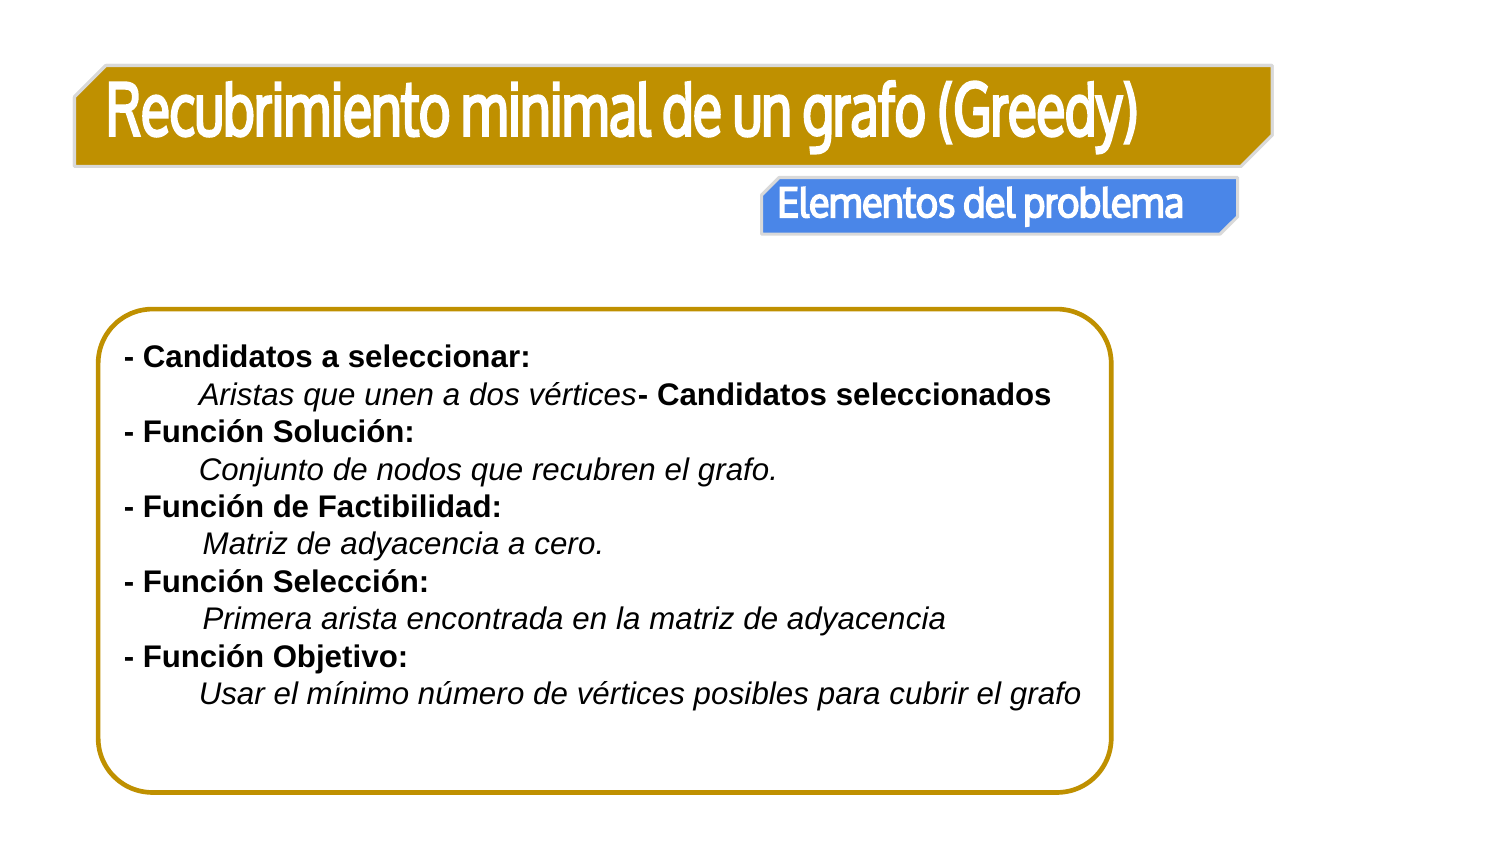

- Candidatos a seleccionar:
Aristas que unen a dos vértices- Candidatos seleccionados
- Función Solución:
Conjunto de nodos que recubren el grafo.
- Función de Factibilidad:
 Matriz de adyacencia a cero.
- Función Selección:
 Primera arista encontrada en la matriz de adyacencia
- Función Objetivo:
Usar el mínimo número de vértices posibles para cubrir el grafo